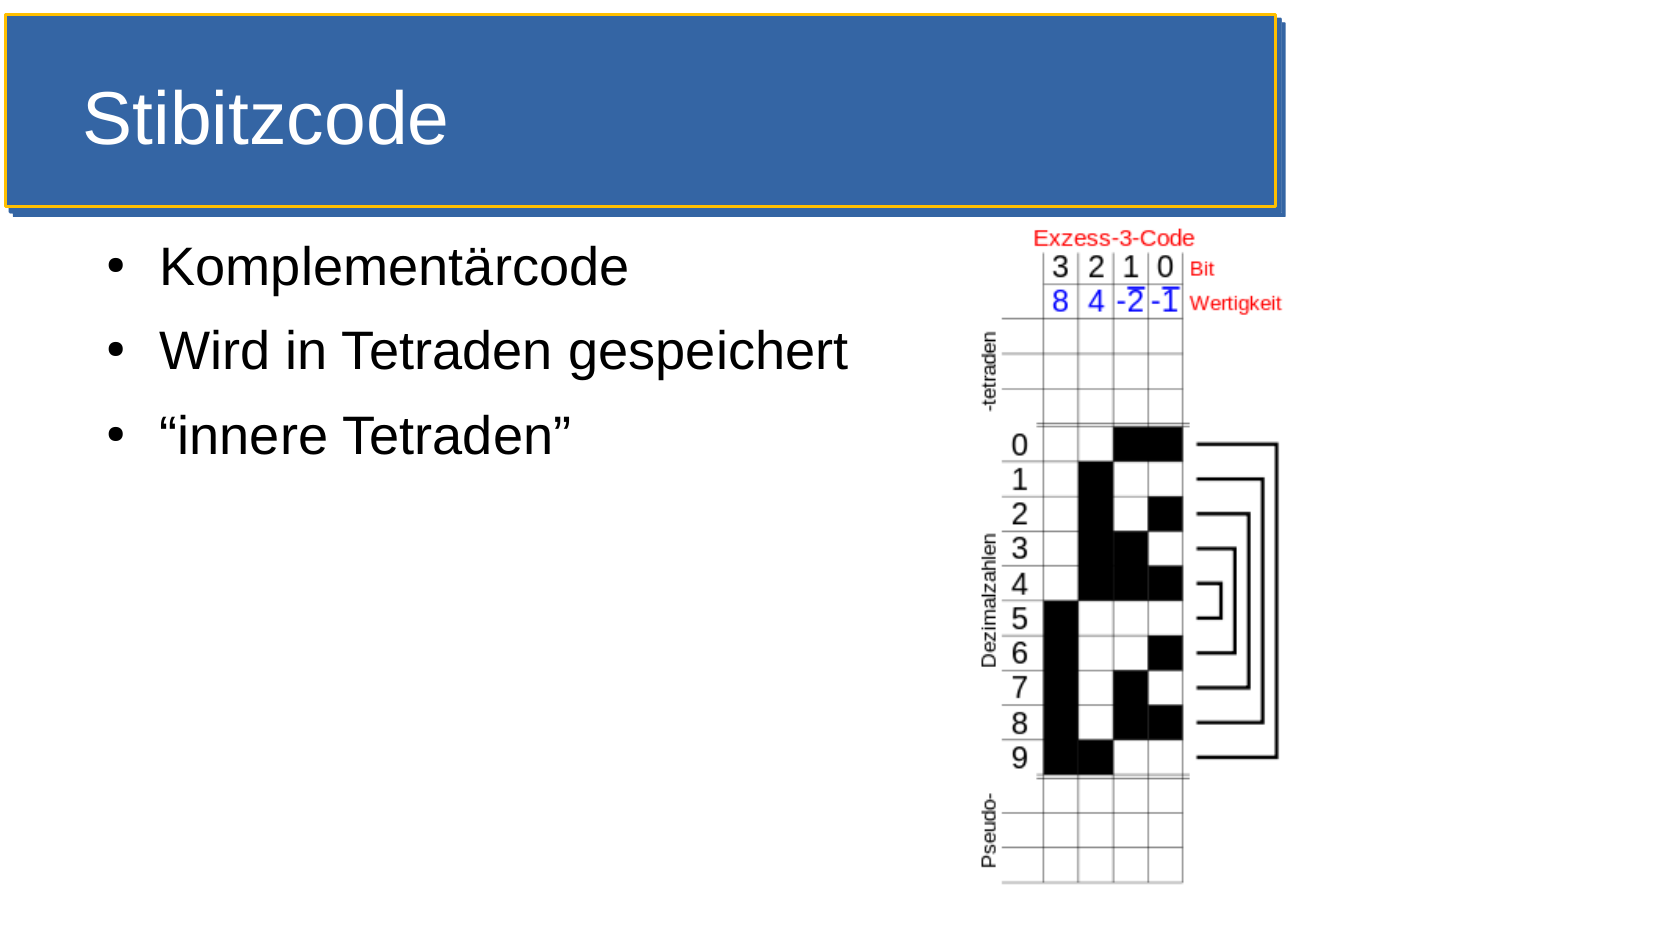

# Stibitzcode
Komplementärcode
Wird in Tetraden gespeichert
“innere Tetraden”